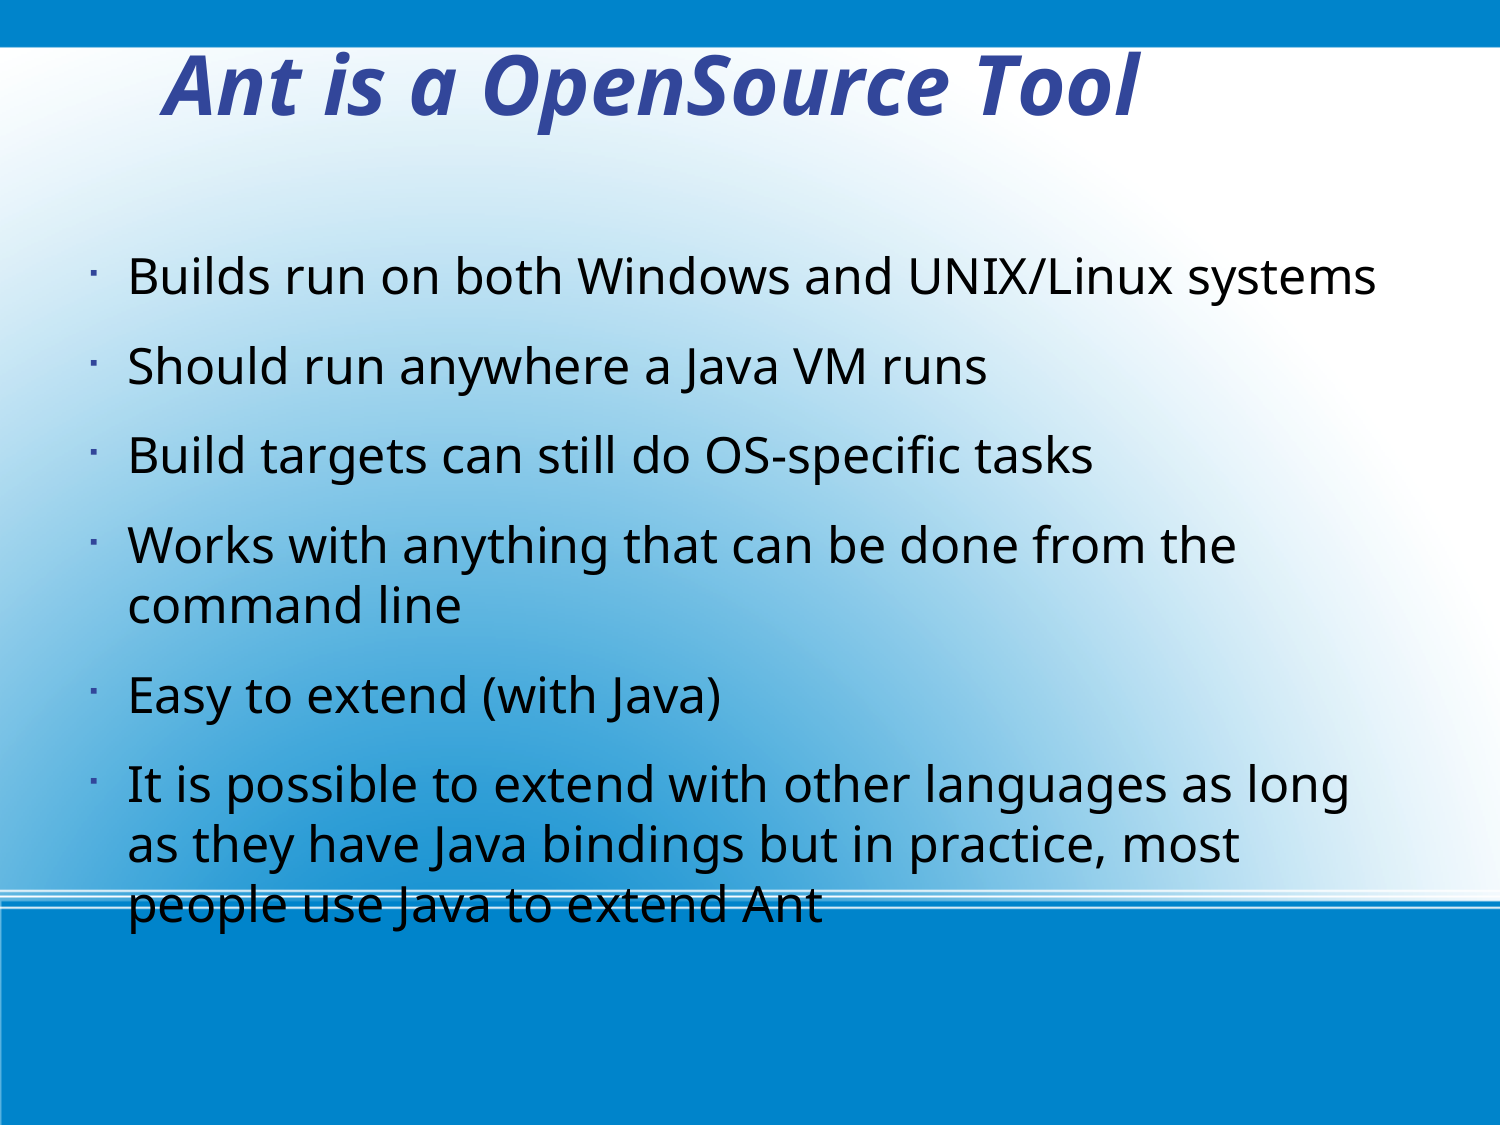

# Ant is a OpenSource Tool
Builds run on both Windows and UNIX/Linux systems
Should run anywhere a Java VM runs
Build targets can still do OS-specific tasks
Works with anything that can be done from the command line
Easy to extend (with Java)
It is possible to extend with other languages as long as they have Java bindings but in practice, most people use Java to extend Ant